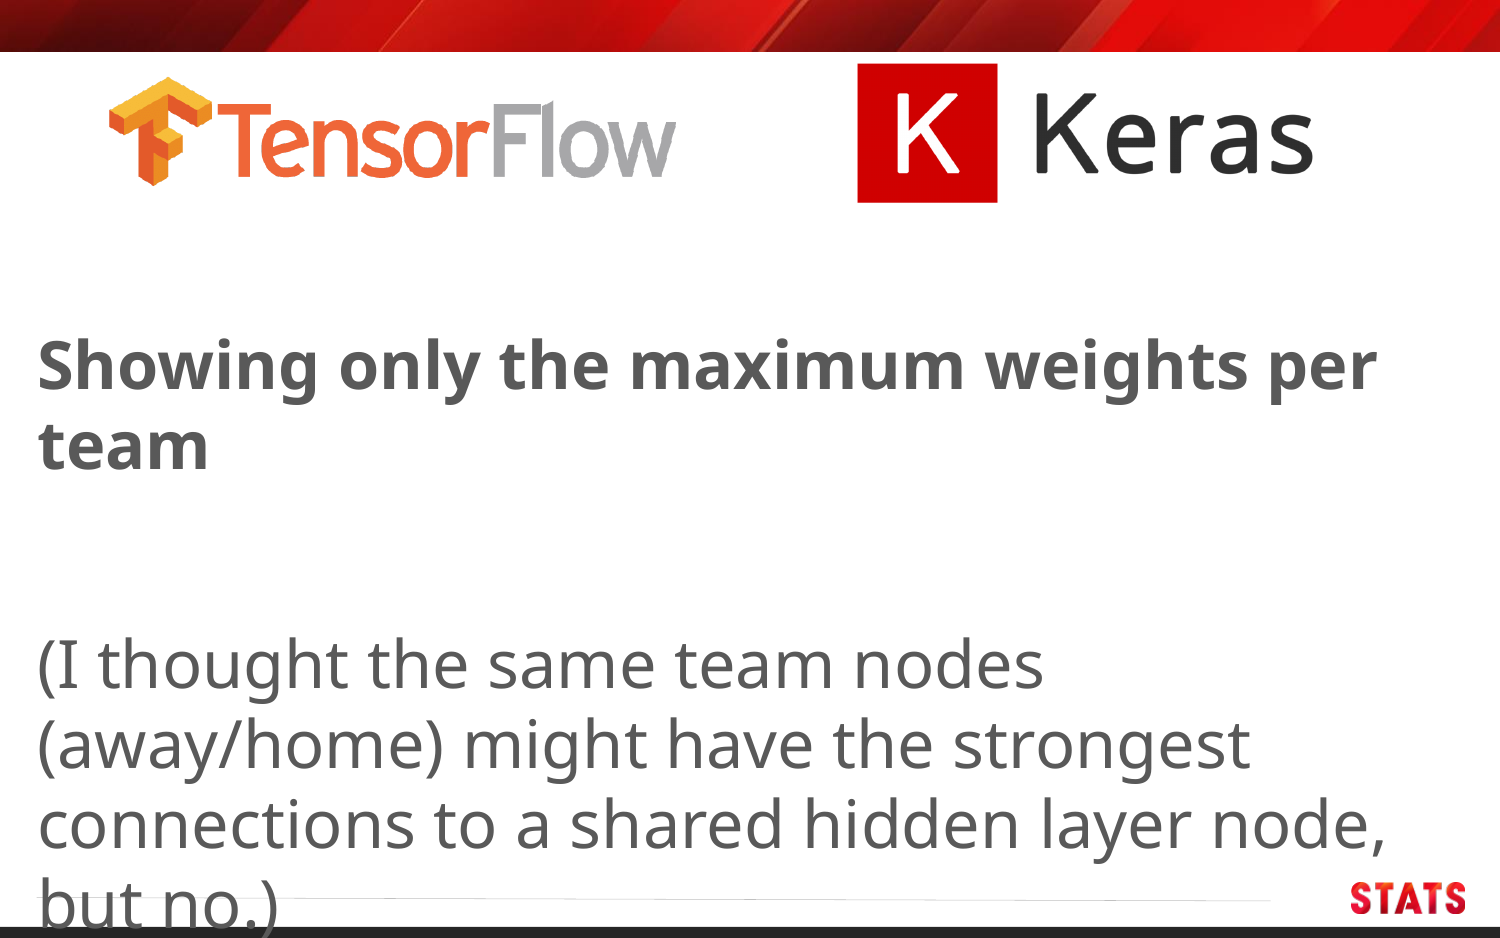

# Showing only the maximum weights per team
(I thought the same team nodes (away/home) might have the strongest connections to a shared hidden layer node, but no.)